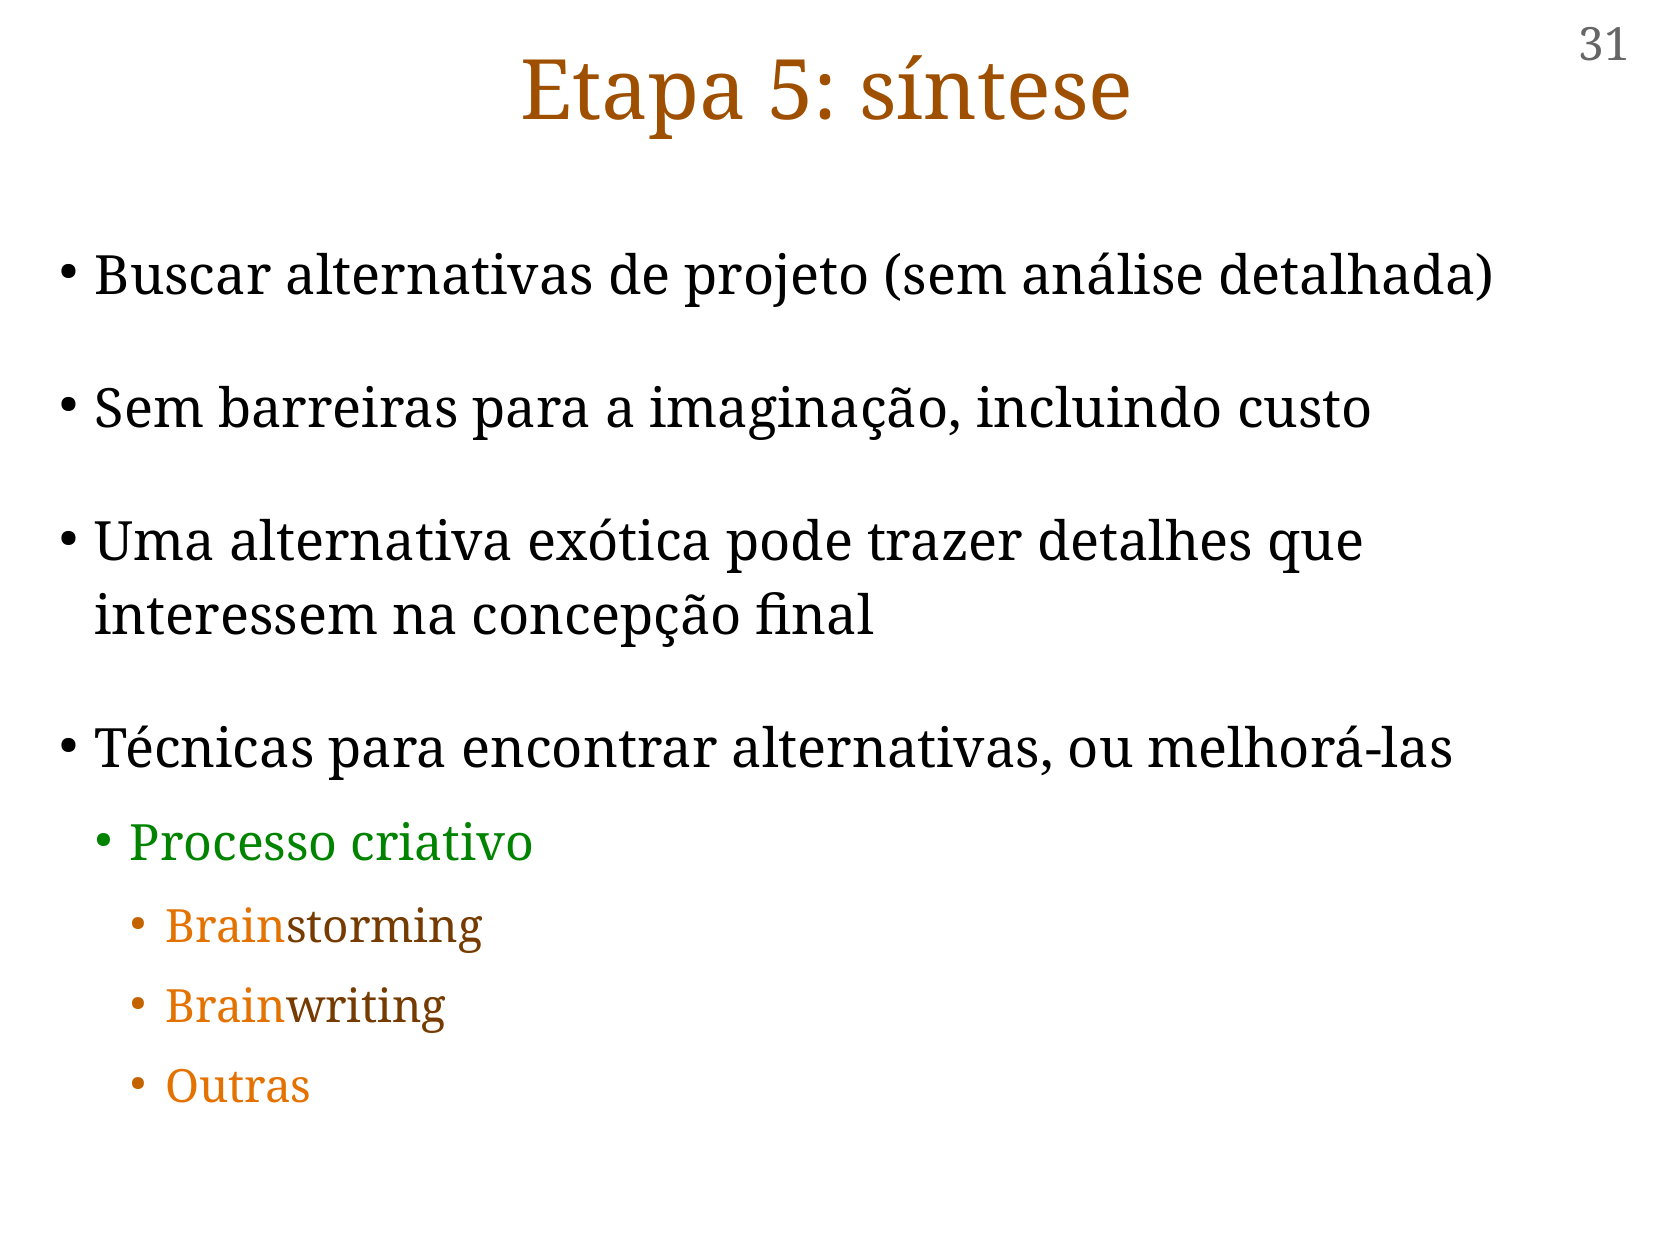

31
# Etapa 5: síntese
Buscar alternativas de projeto (sem análise detalhada)
Sem barreiras para a imaginação, incluindo custo
Uma alternativa exótica pode trazer detalhes que interessem na concepção final
Técnicas para encontrar alternativas, ou melhorá-las
Processo criativo
Brainstorming
Brainwriting
Outras